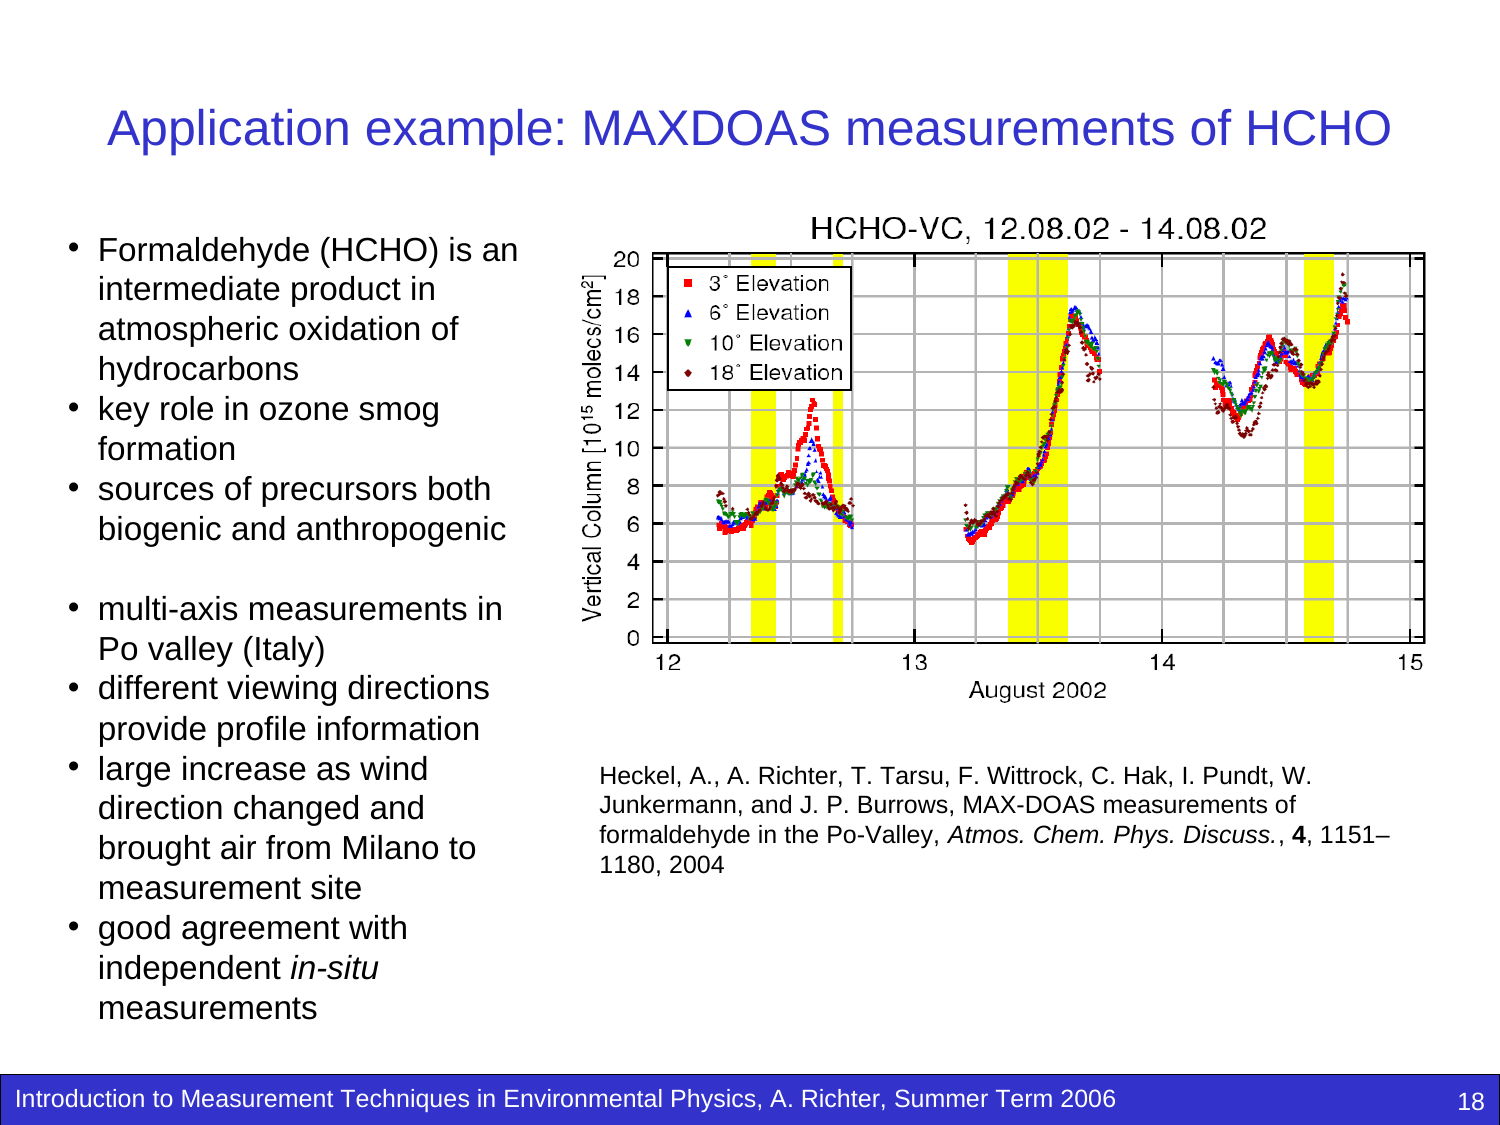

Application example: MAXDOAS measurements of HCHO
Formaldehyde (HCHO) is an intermediate product in atmospheric oxidation of hydrocarbons
key role in ozone smog formation
sources of precursors both biogenic and anthropogenic
multi-axis measurements in Po valley (Italy)
different viewing directions provide profile information
large increase as wind direction changed and brought air from Milano to measurement site
good agreement with independent in-situ measurements
Heckel, A., A. Richter, T. Tarsu, F. Wittrock, C. Hak, I. Pundt, W. Junkermann, and J. P. Burrows, MAX-DOAS measurements of formaldehyde in the Po-Valley, Atmos. Chem. Phys. Discuss., 4, 1151–1180, 2004
18